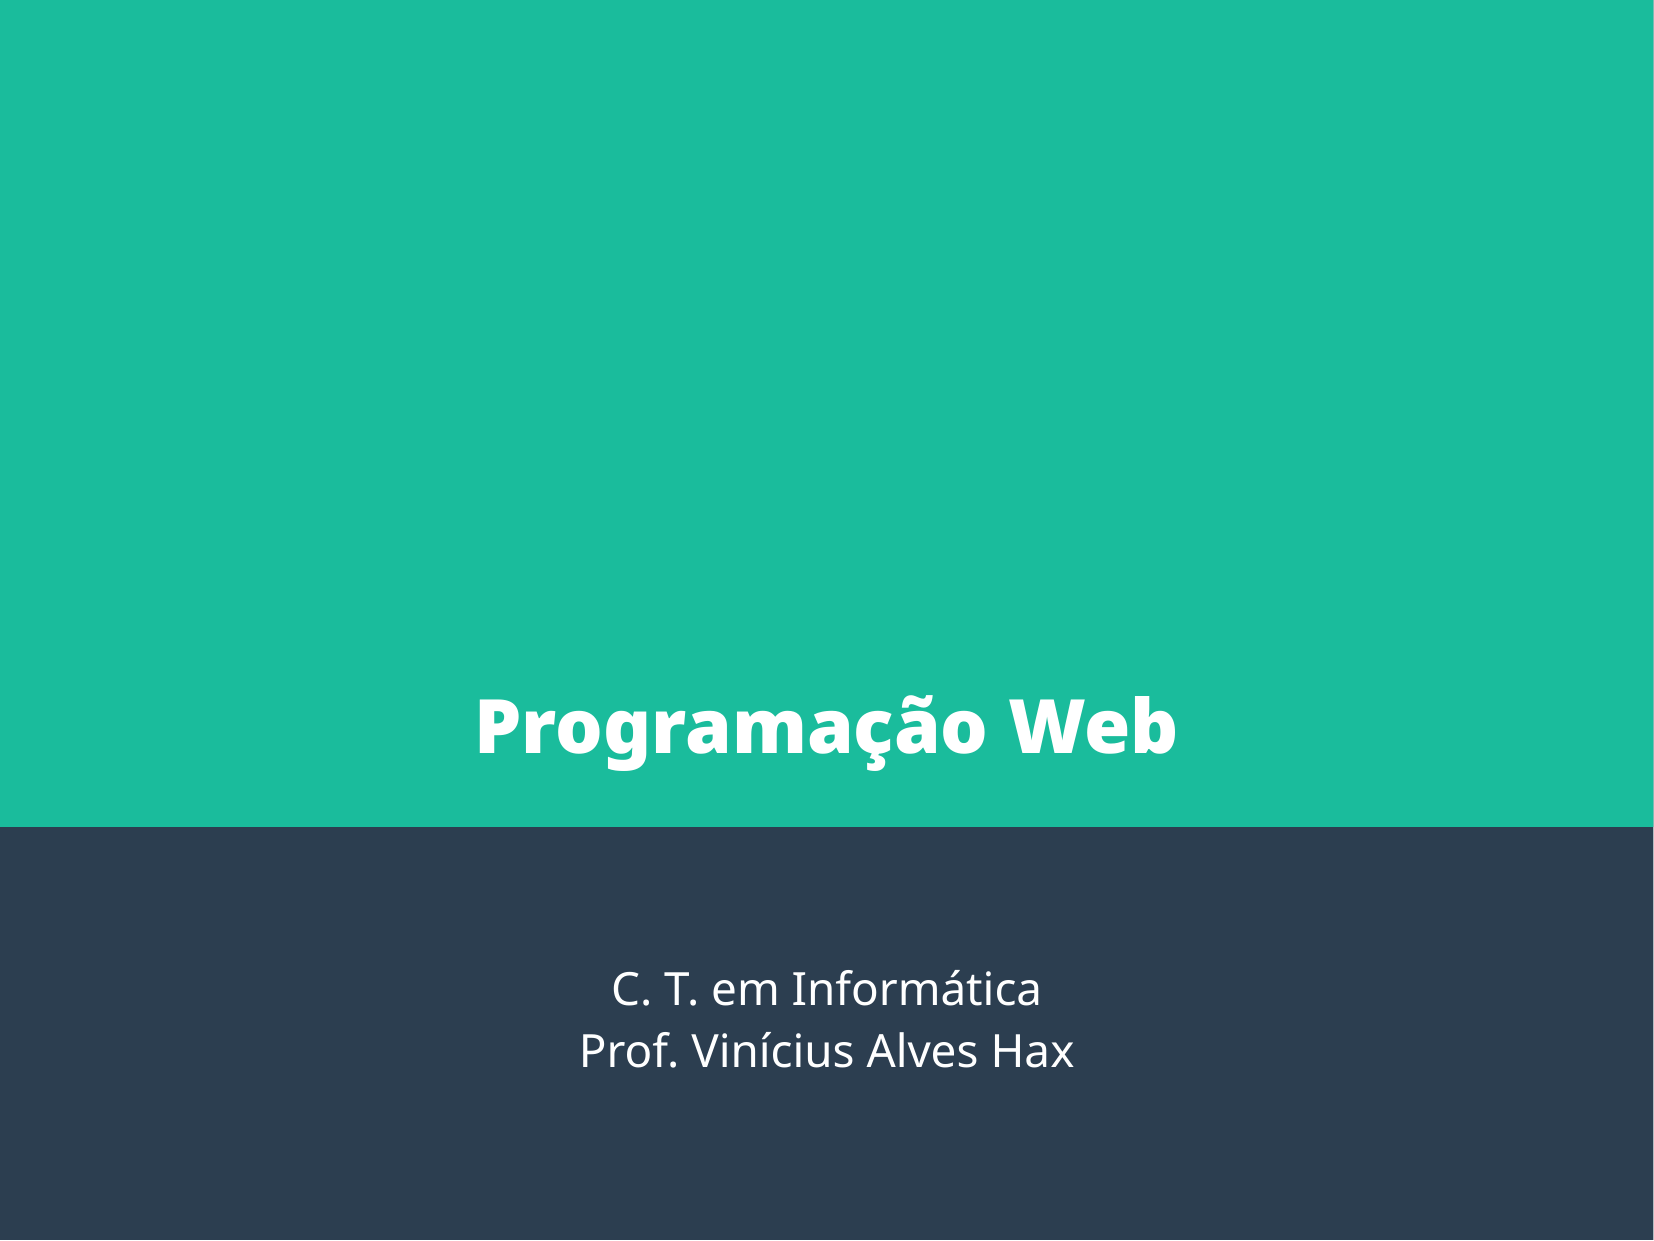

# Programação Web
C. T. em Informática
Prof. Vinícius Alves Hax